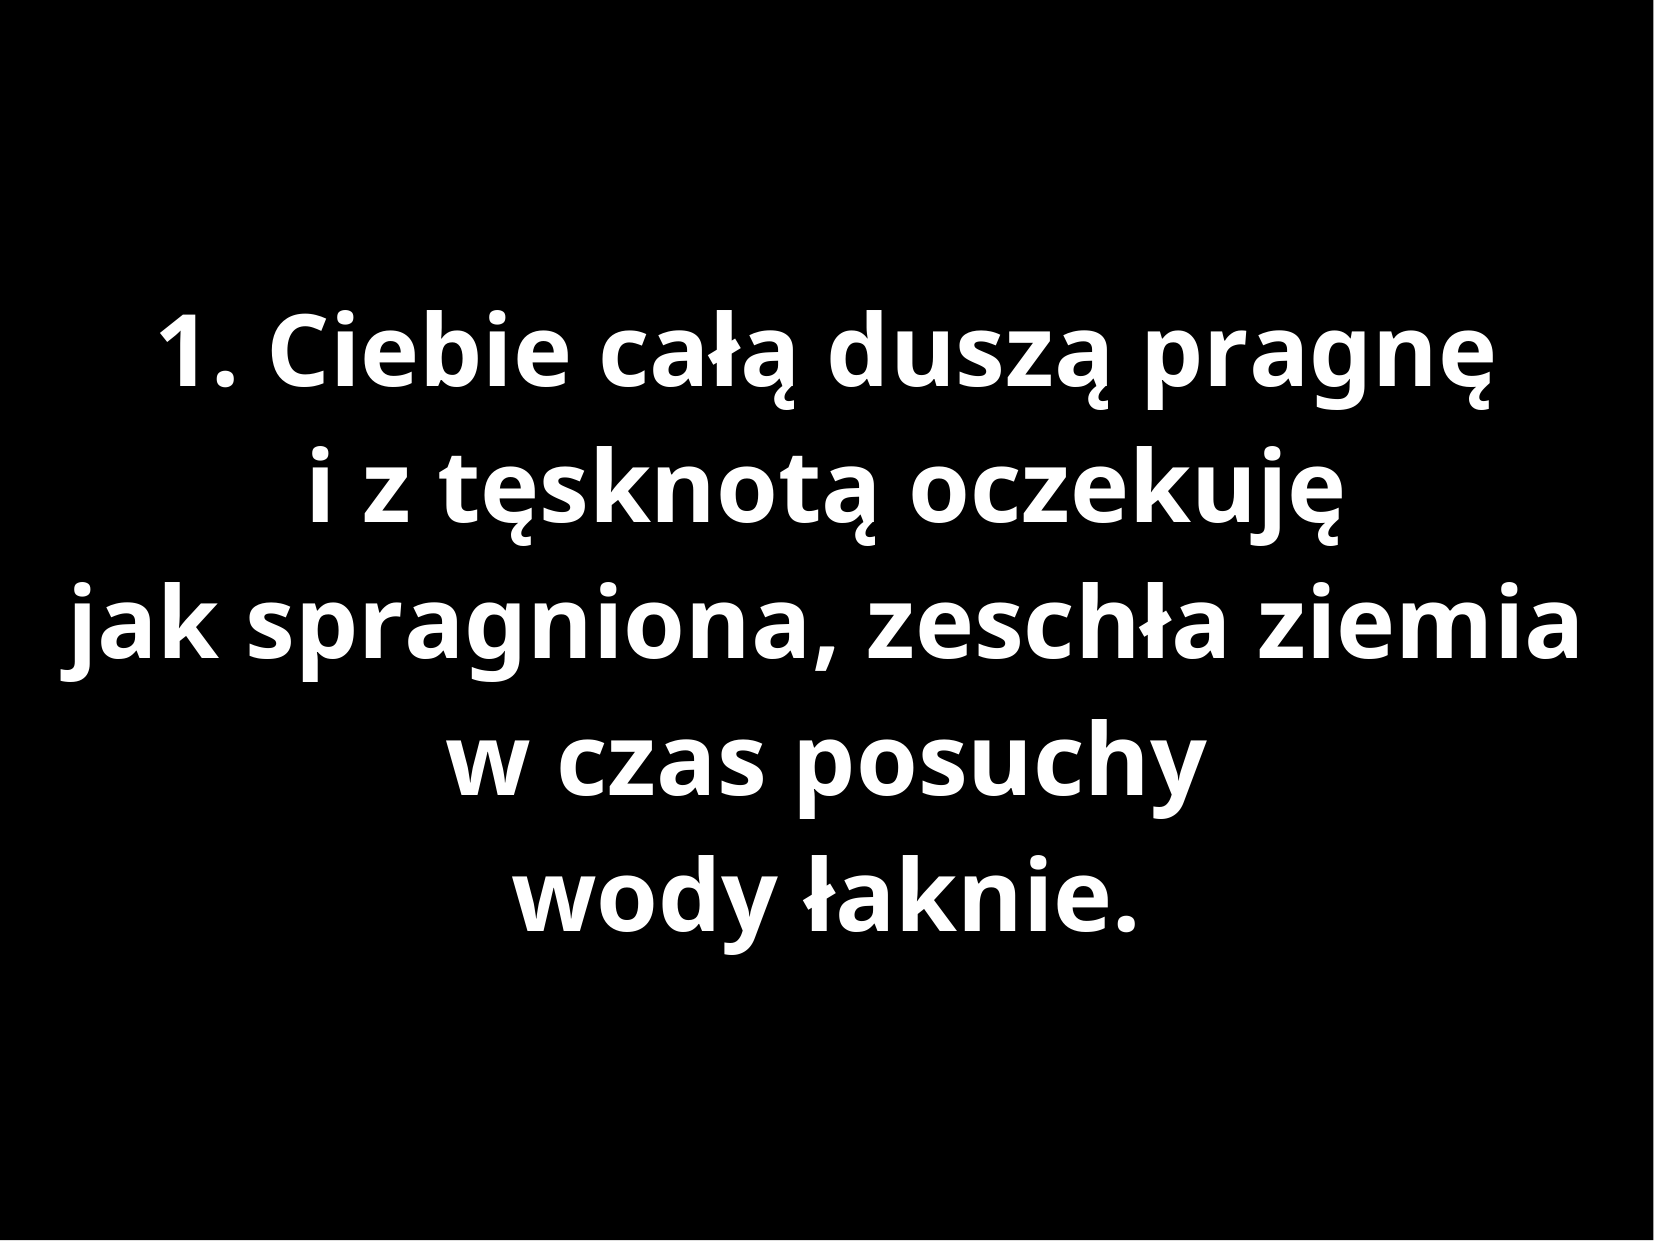

# 1. Ciebie całą duszą pragnę i z tęsknotą oczekuję jak spragniona, zeschła ziemia w czas posuchy wody łaknie.